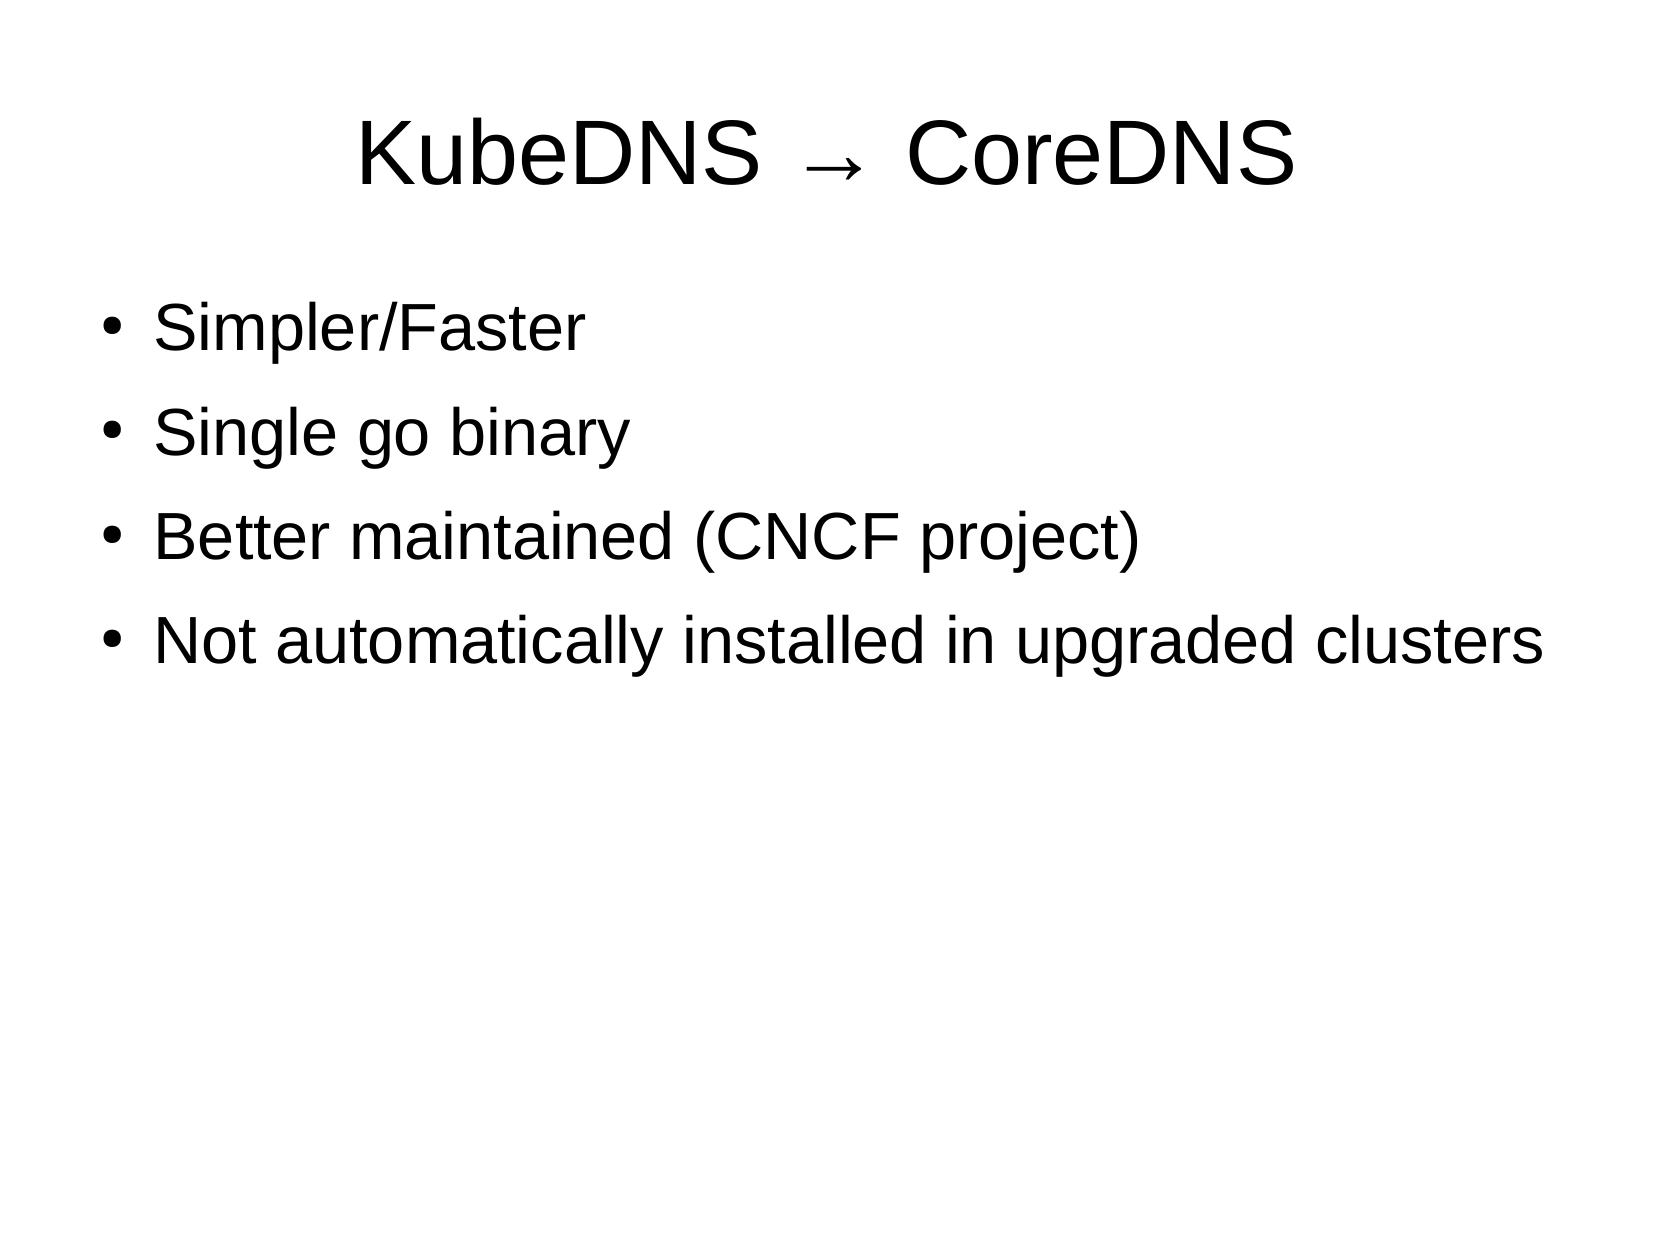

# KubeDNS → CoreDNS
Simpler/Faster
Single go binary
Better maintained (CNCF project)
Not automatically installed in upgraded clusters